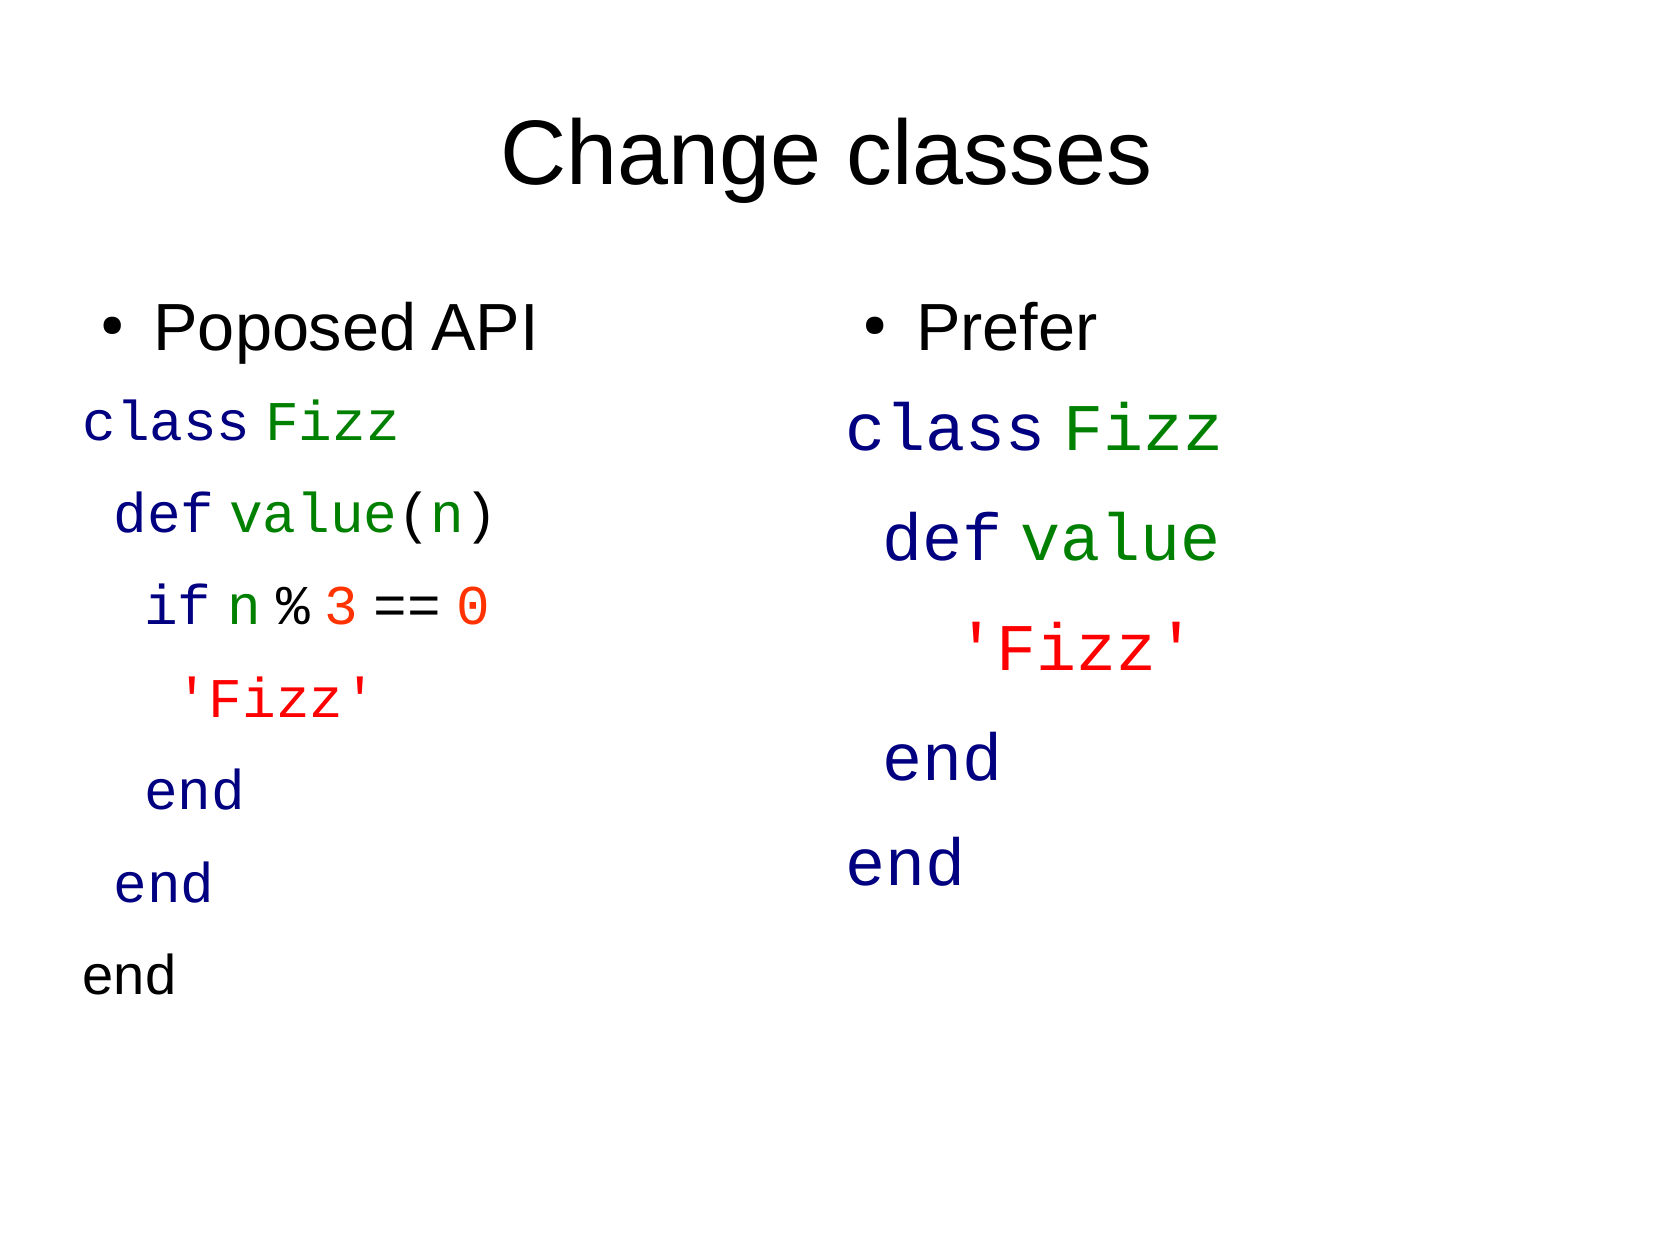

Change classes
# Poposed API
Prefer
class Fizz
 def value(n)
 if n % 3 == 0
 'Fizz'
 end
 end
end
class Fizz
 def value
 'Fizz'
 end
end